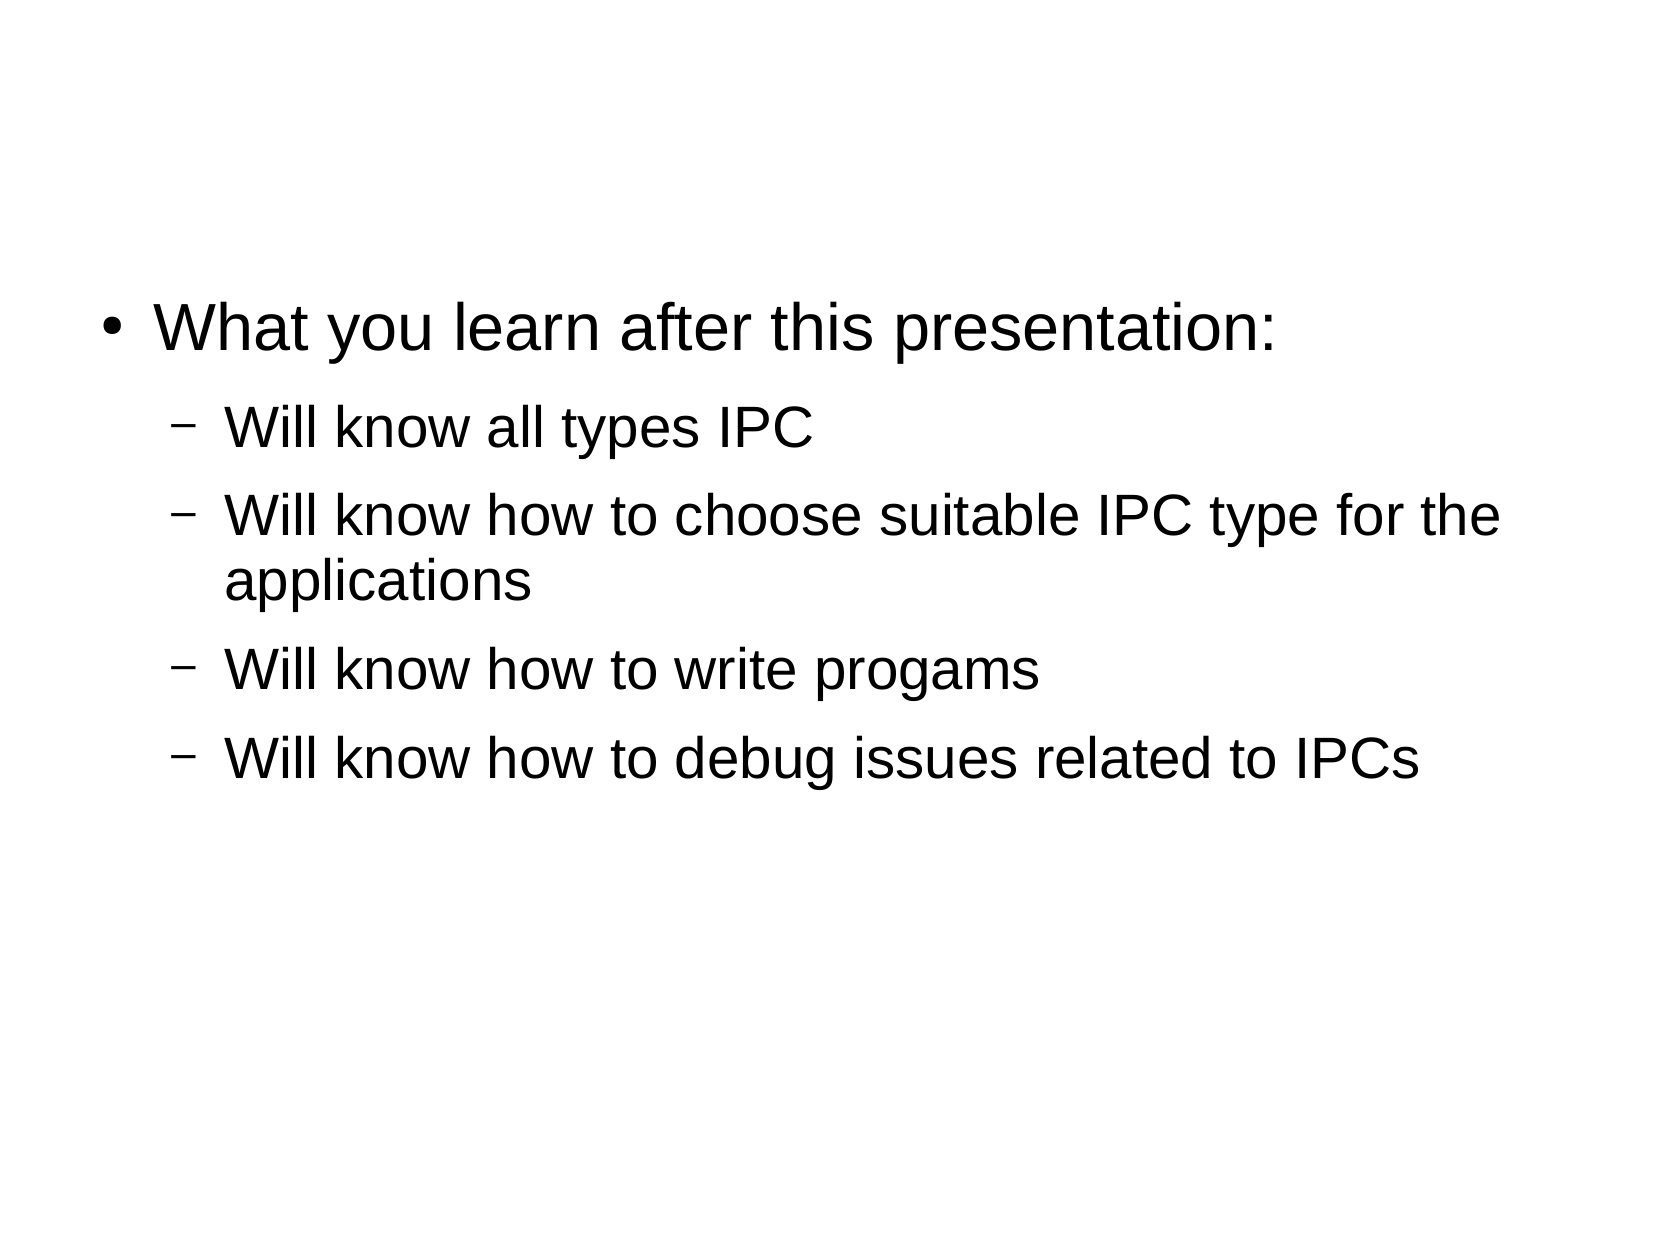

#
What you learn after this presentation:
Will know all types IPC
Will know how to choose suitable IPC type for the applications
Will know how to write progams
Will know how to debug issues related to IPCs